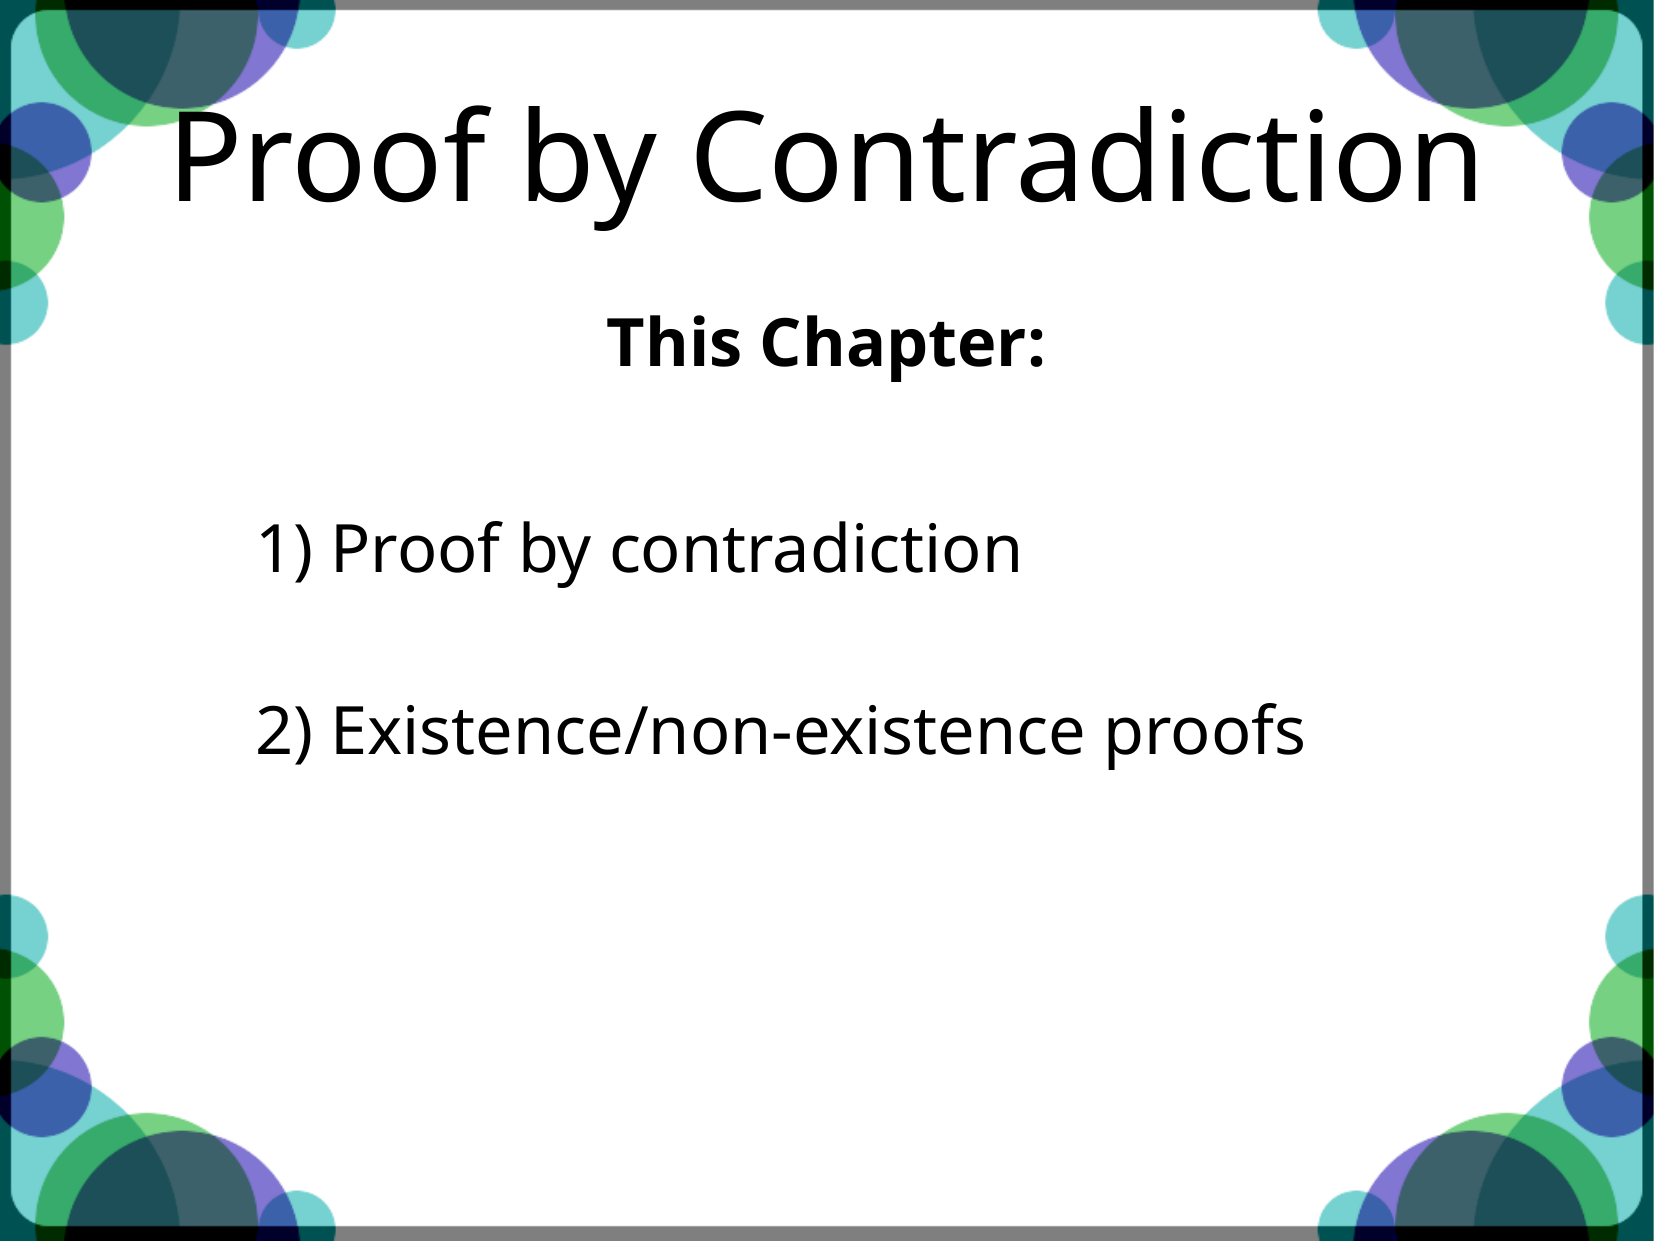

# Proof by Contradiction
This Chapter:
 Proof by contradiction
 Existence/non-existence proofs